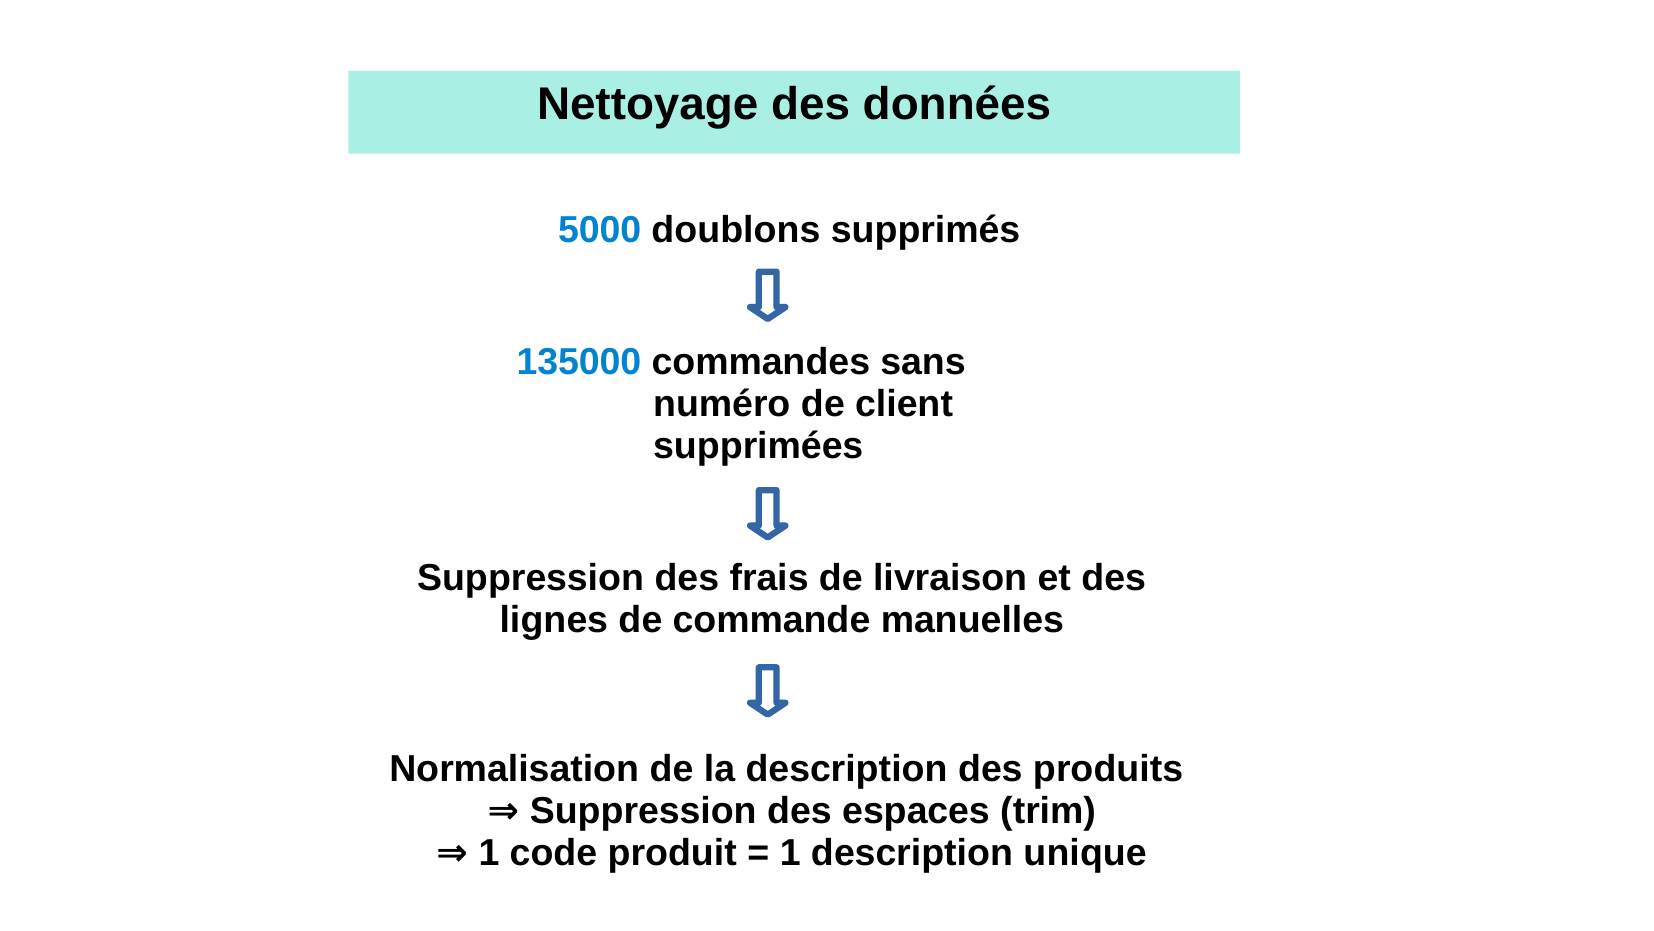

Nettoyage des données
5000 doublons supprimés
135000 commandes sans
 numéro de client
 supprimées
Suppression des frais de livraison et des
lignes de commande manuelles
Normalisation de la description des produits
⇒ Suppression des espaces (trim)
⇒ 1 code produit = 1 description unique